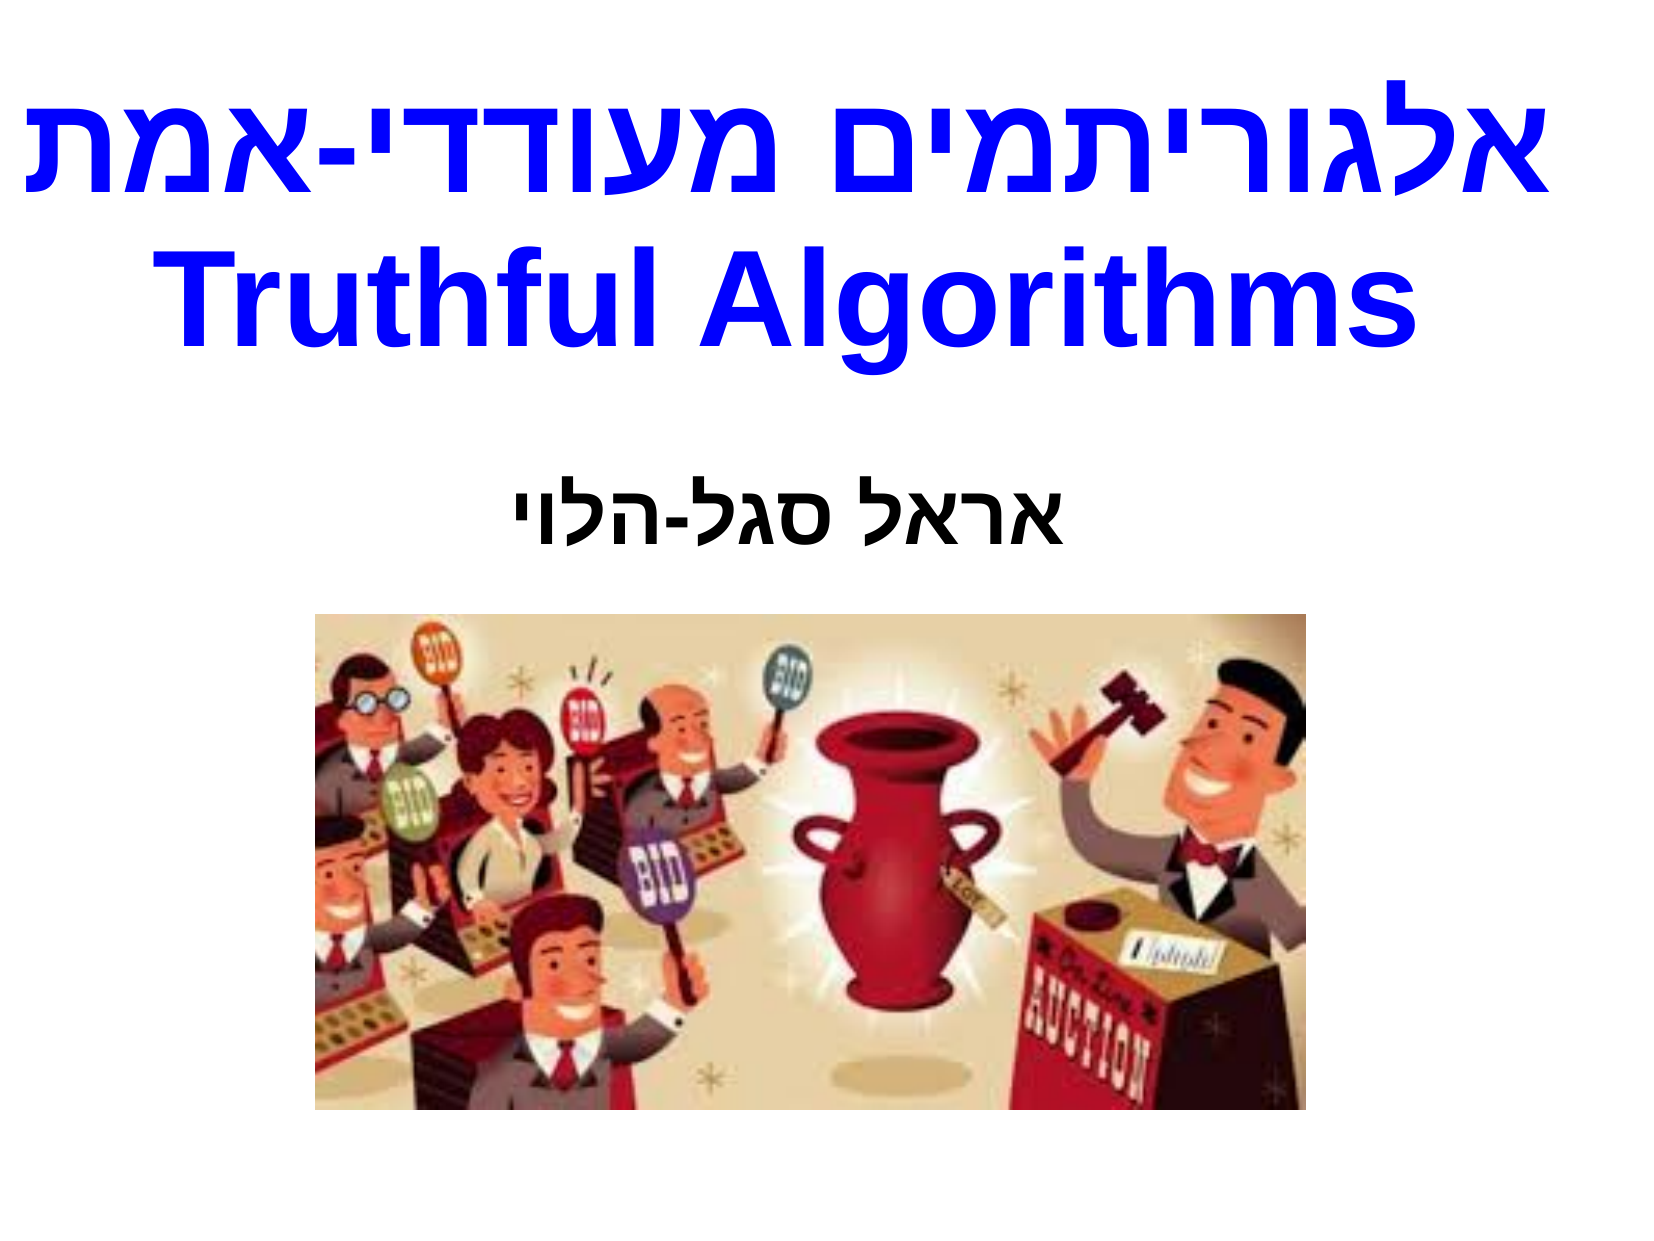

# אלגוריתמים מעודדי-אמת Truthful Algorithms אראל סגל-הלוי